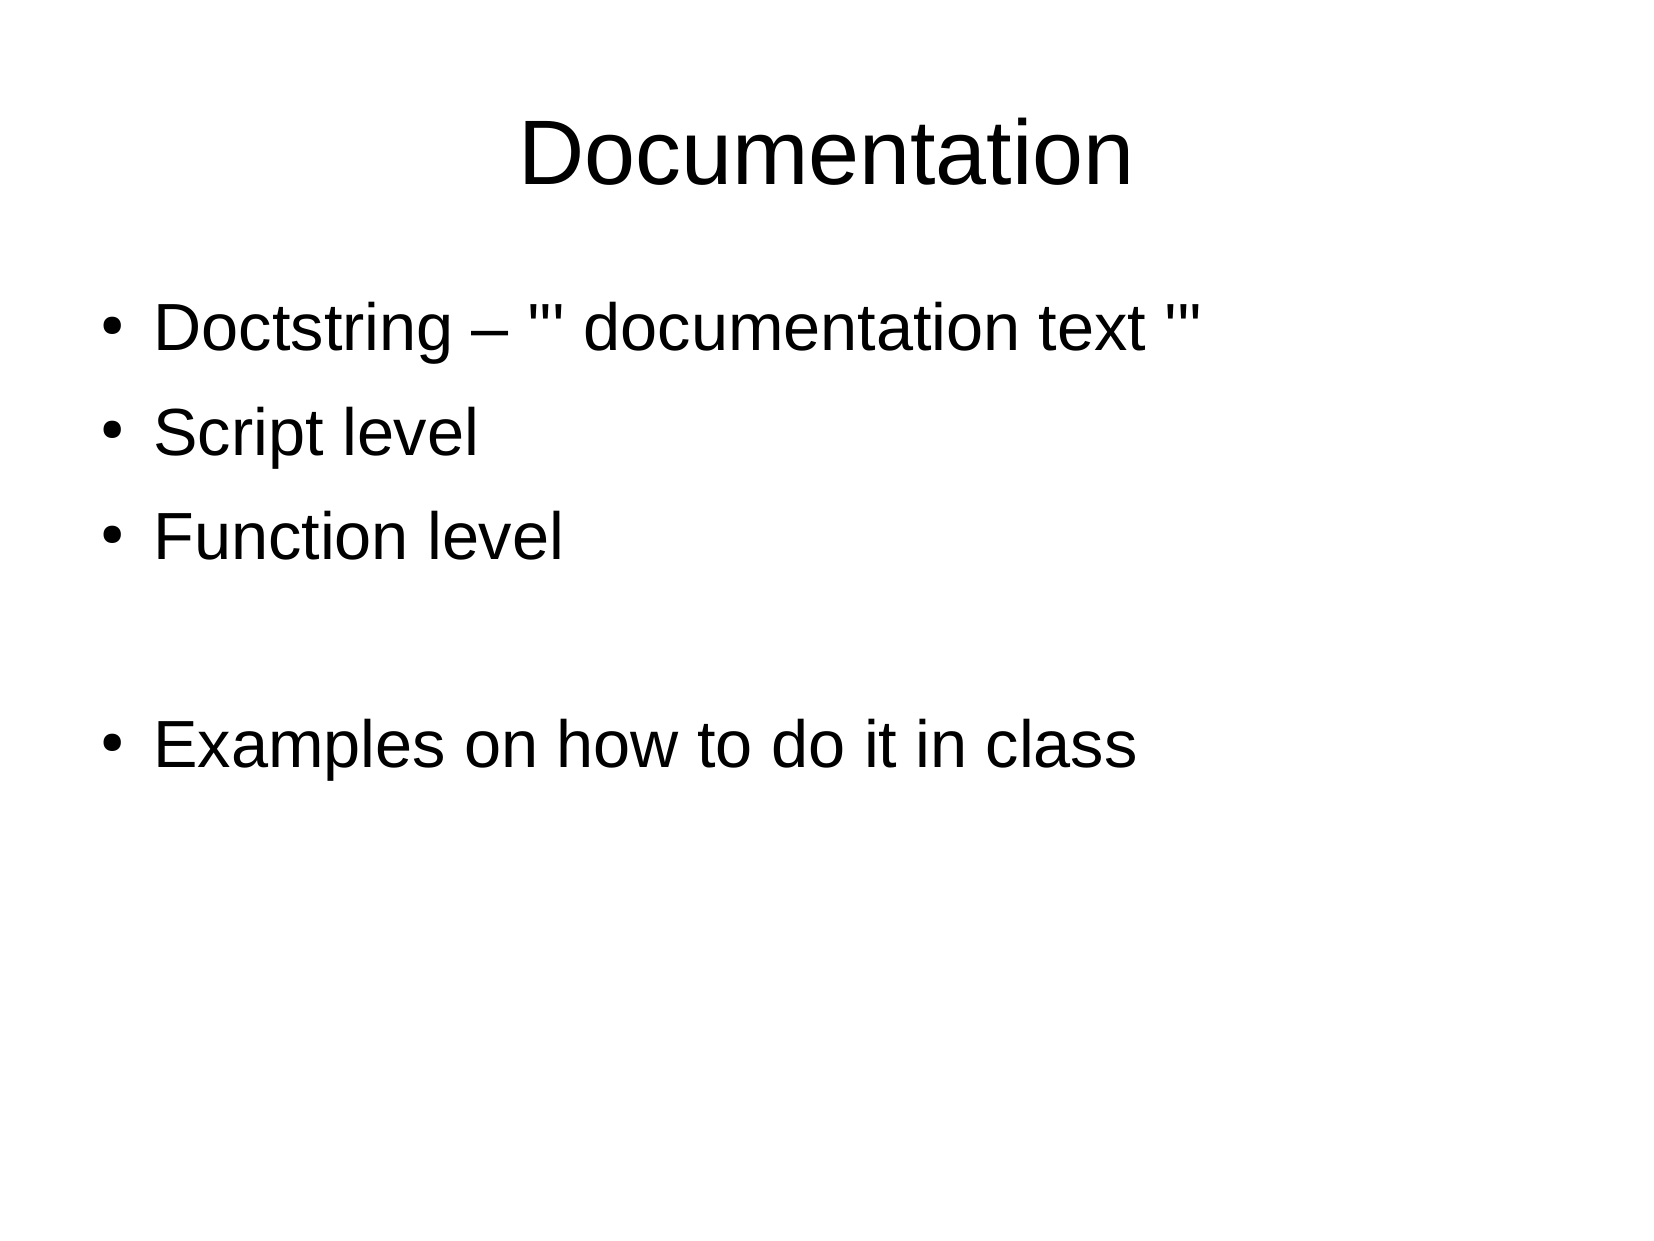

# Documentation
Doctstring – ''' documentation text '''
Script level
Function level
Examples on how to do it in class